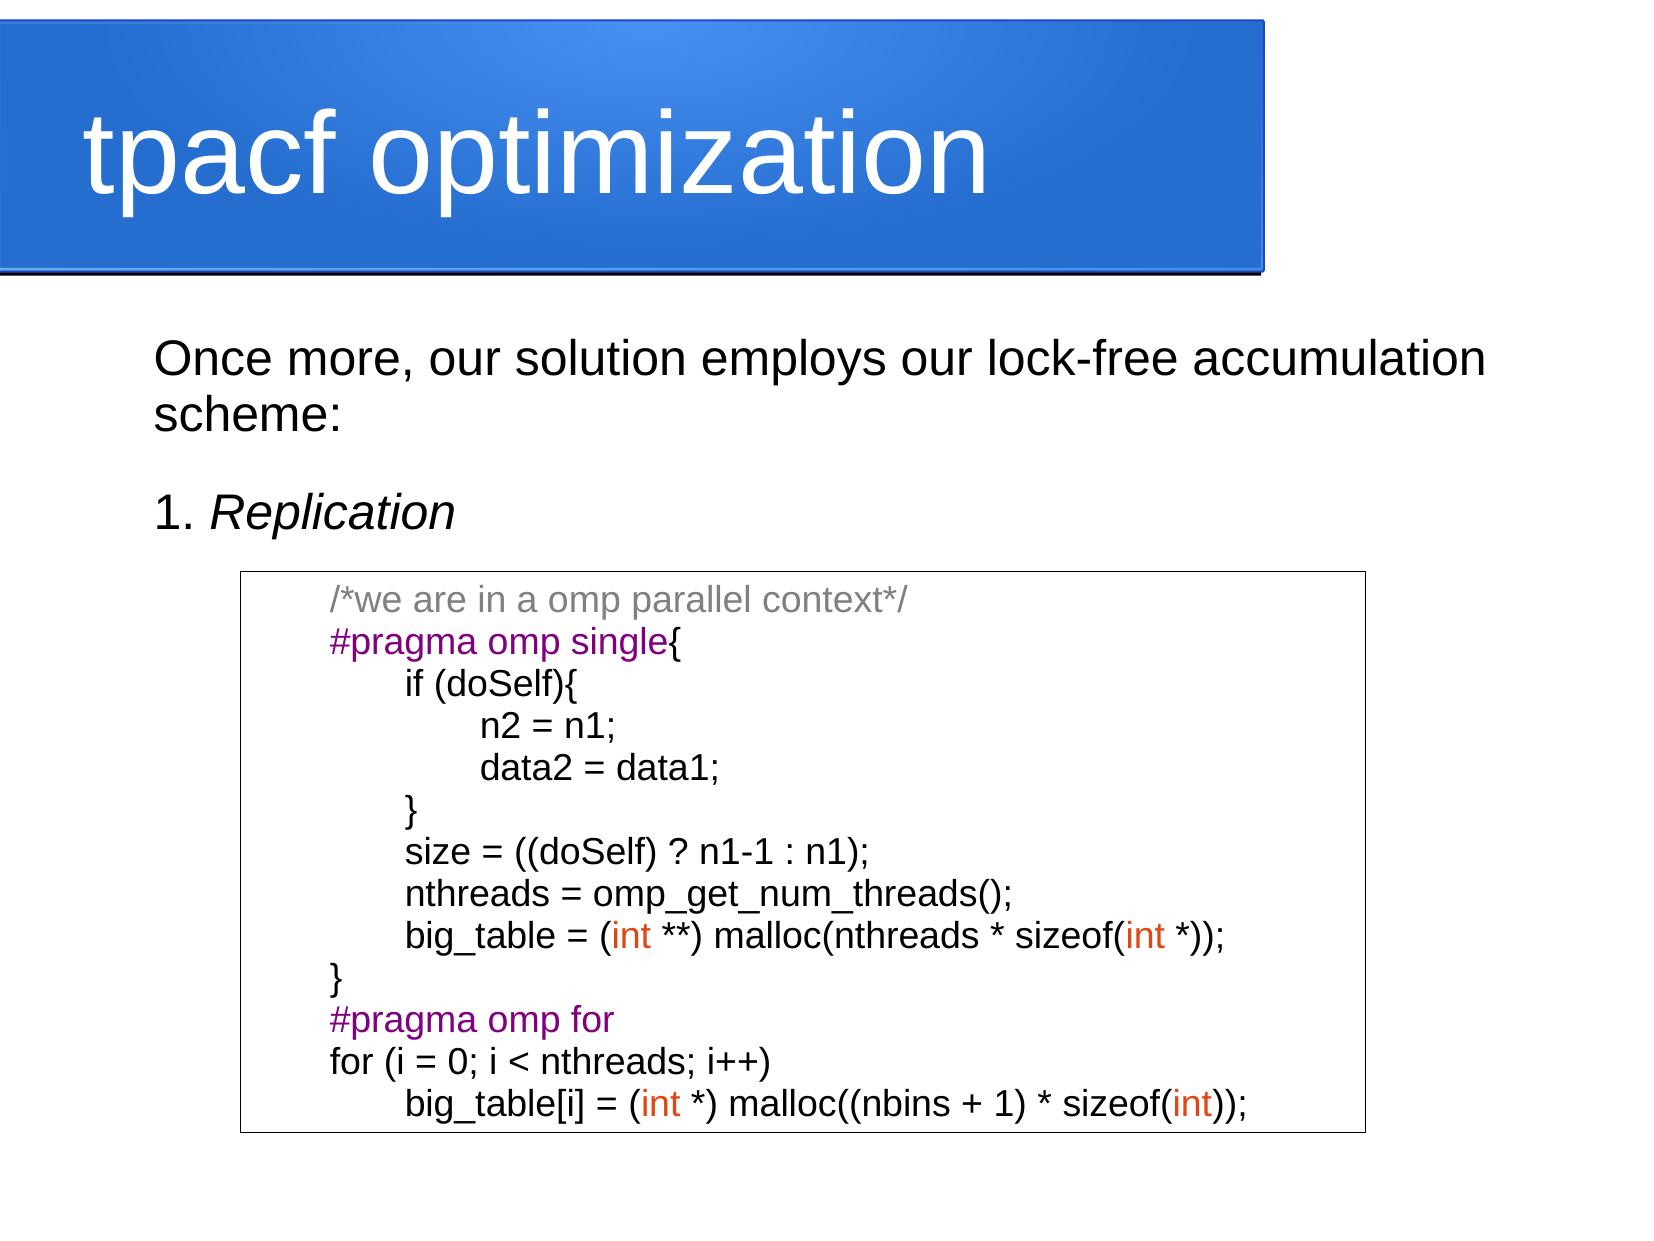

# tpacf optimization
Once more, our solution employs our lock-free accumulation scheme:
1. Replication
	/*we are in a omp parallel context*/
	#pragma omp single{
		if (doSelf){
			n2 = n1;
			data2 = data1;
		}
		size = ((doSelf) ? n1-1 : n1);
		nthreads = omp_get_num_threads();
		big_table = (int **) malloc(nthreads * sizeof(int *));
	}
	#pragma omp for
	for (i = 0; i < nthreads; i++)
		big_table[i] = (int *) malloc((nbins + 1) * sizeof(int));